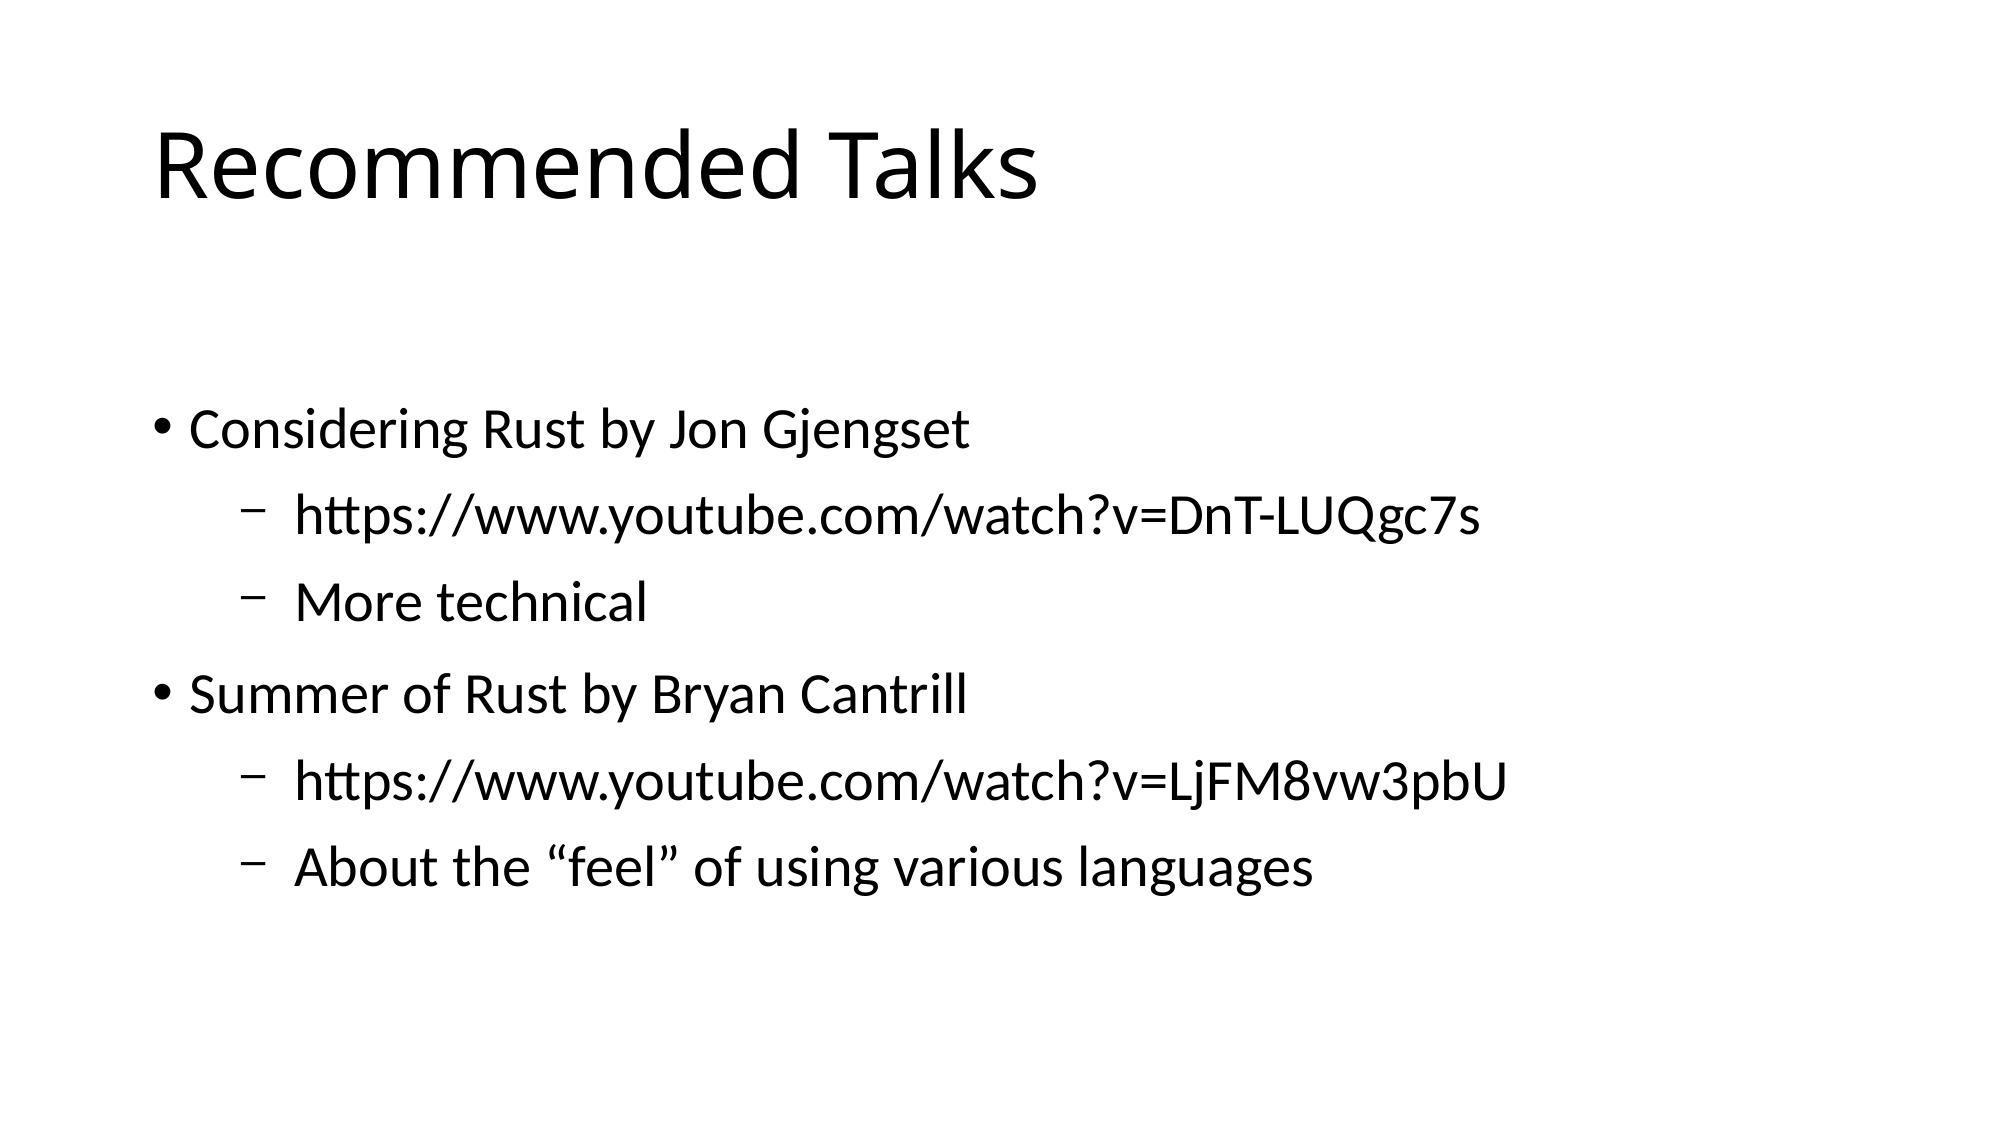

# Recommended Talks
Considering Rust by Jon Gjengset
https://www.youtube.com/watch?v=DnT-LUQgc7s
More technical
Summer of Rust by Bryan Cantrill
https://www.youtube.com/watch?v=LjFM8vw3pbU
About the “feel” of using various languages